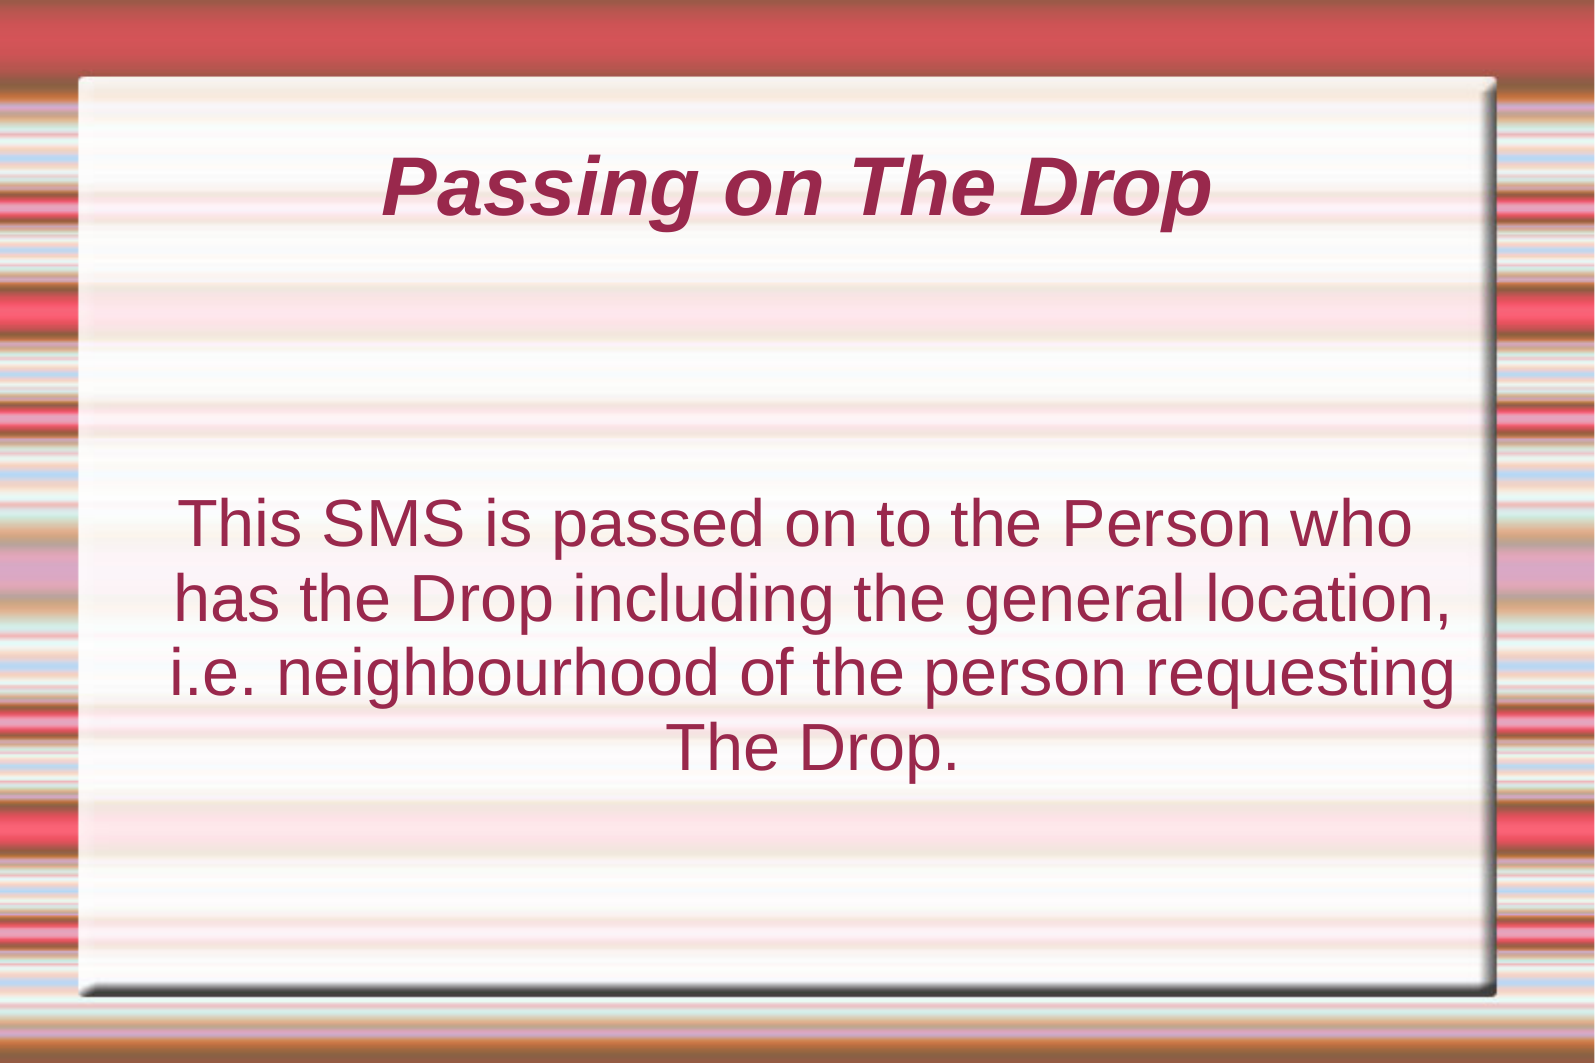

# Passing on The Drop
This SMS is passed on to the Person who has the Drop including the general location, i.e. neighbourhood of the person requesting The Drop.